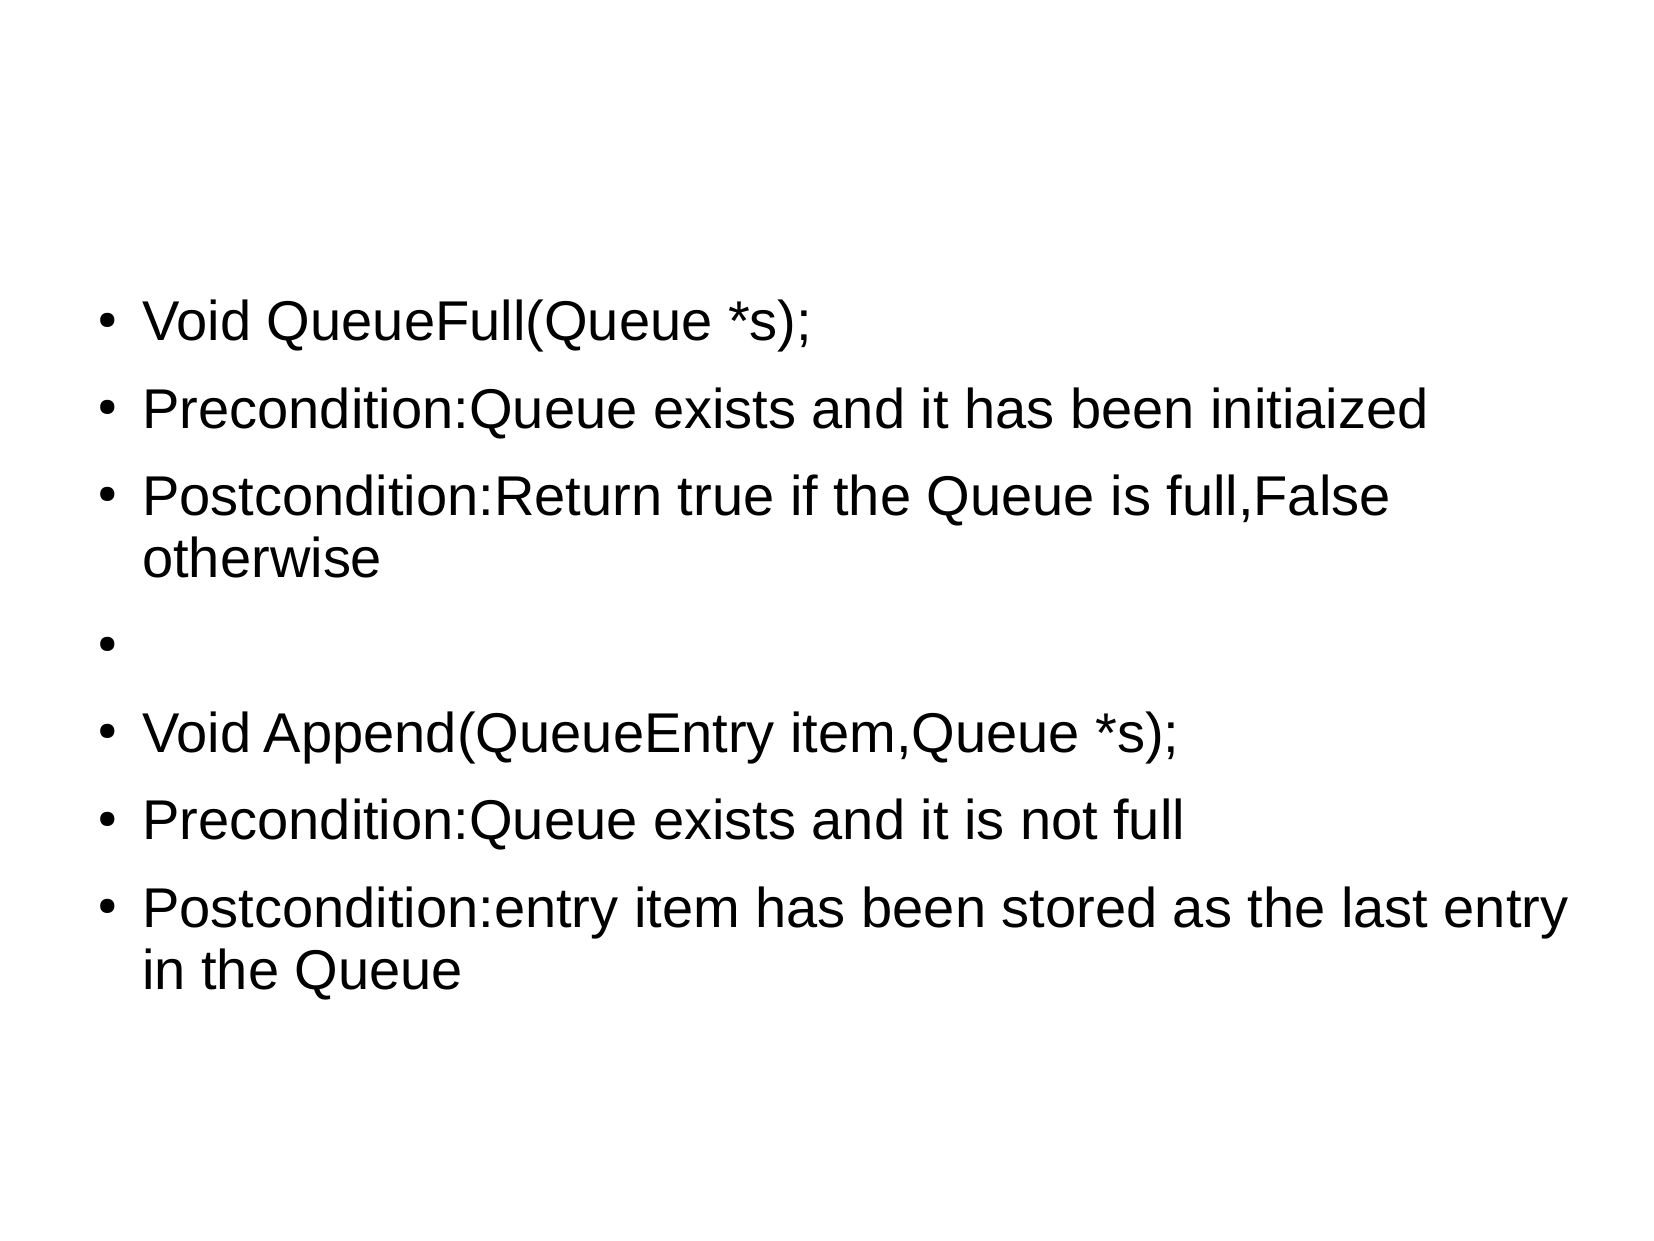

#
Void QueueFull(Queue *s);
Precondition:Queue exists and it has been initiaized
Postcondition:Return true if the Queue is full,False otherwise
Void Append(QueueEntry item,Queue *s);
Precondition:Queue exists and it is not full
Postcondition:entry item has been stored as the last entry in the Queue